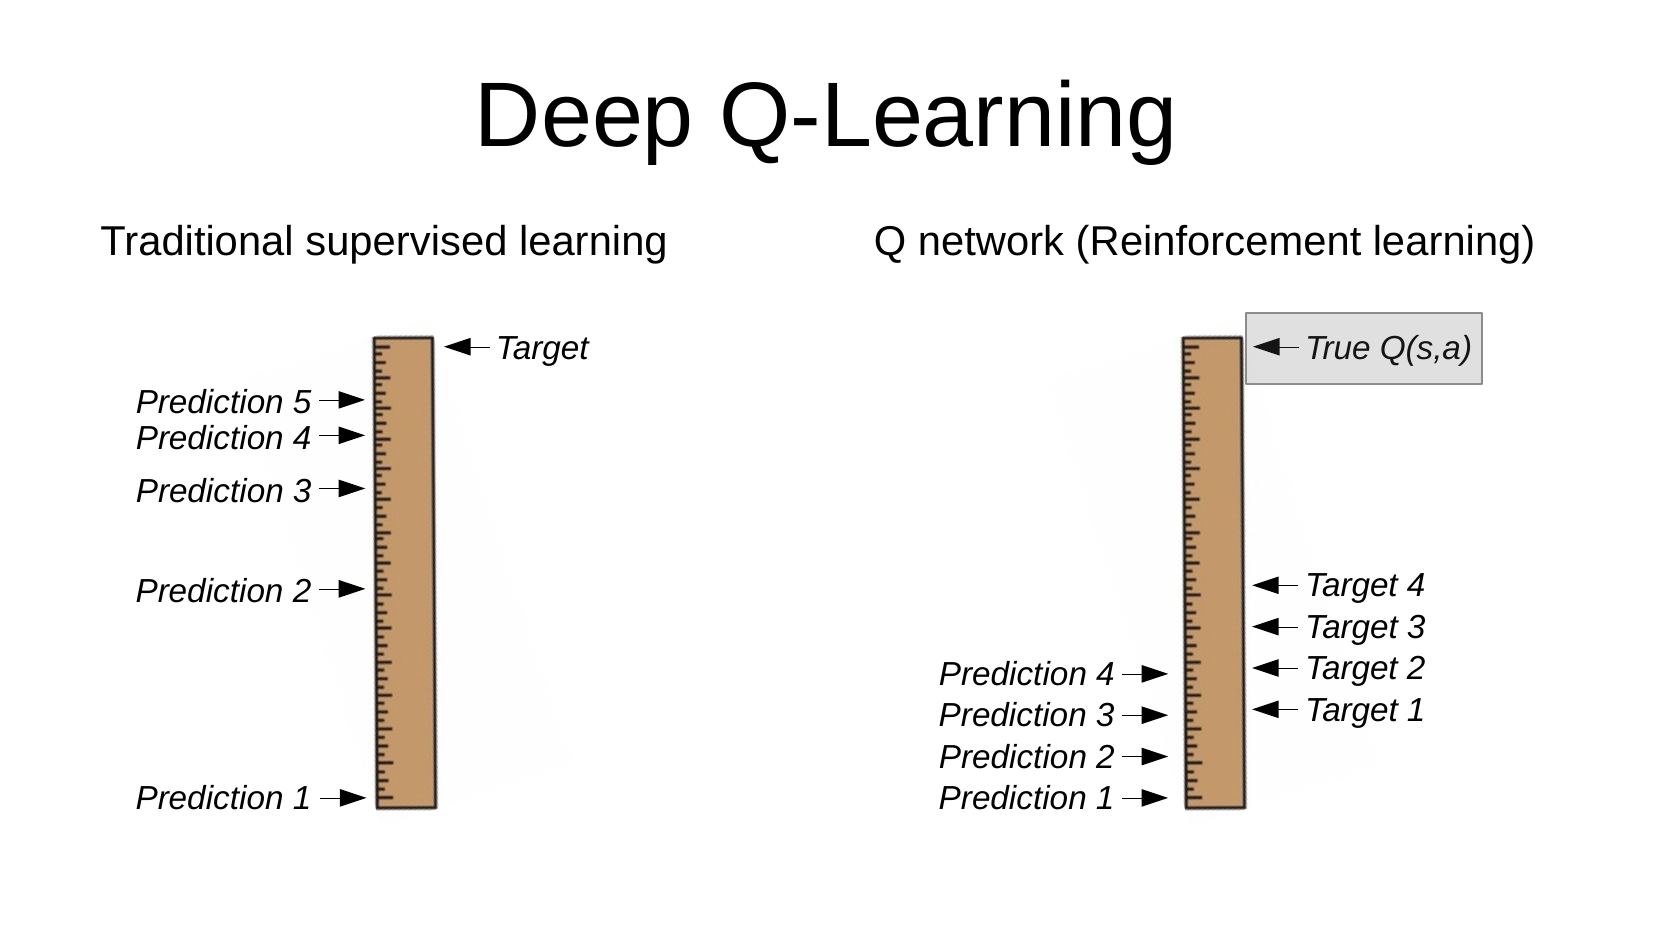

# Deep Q-Learning
Traditional supervised learning
Q network (Reinforcement learning)
Target
True Q(s,a)
Prediction 5
Prediction 4
Prediction 3
Target 4
Prediction 2
Target 3
Target 2
Prediction 4
Target 1
Prediction 3
Prediction 2
Prediction 1
Prediction 1